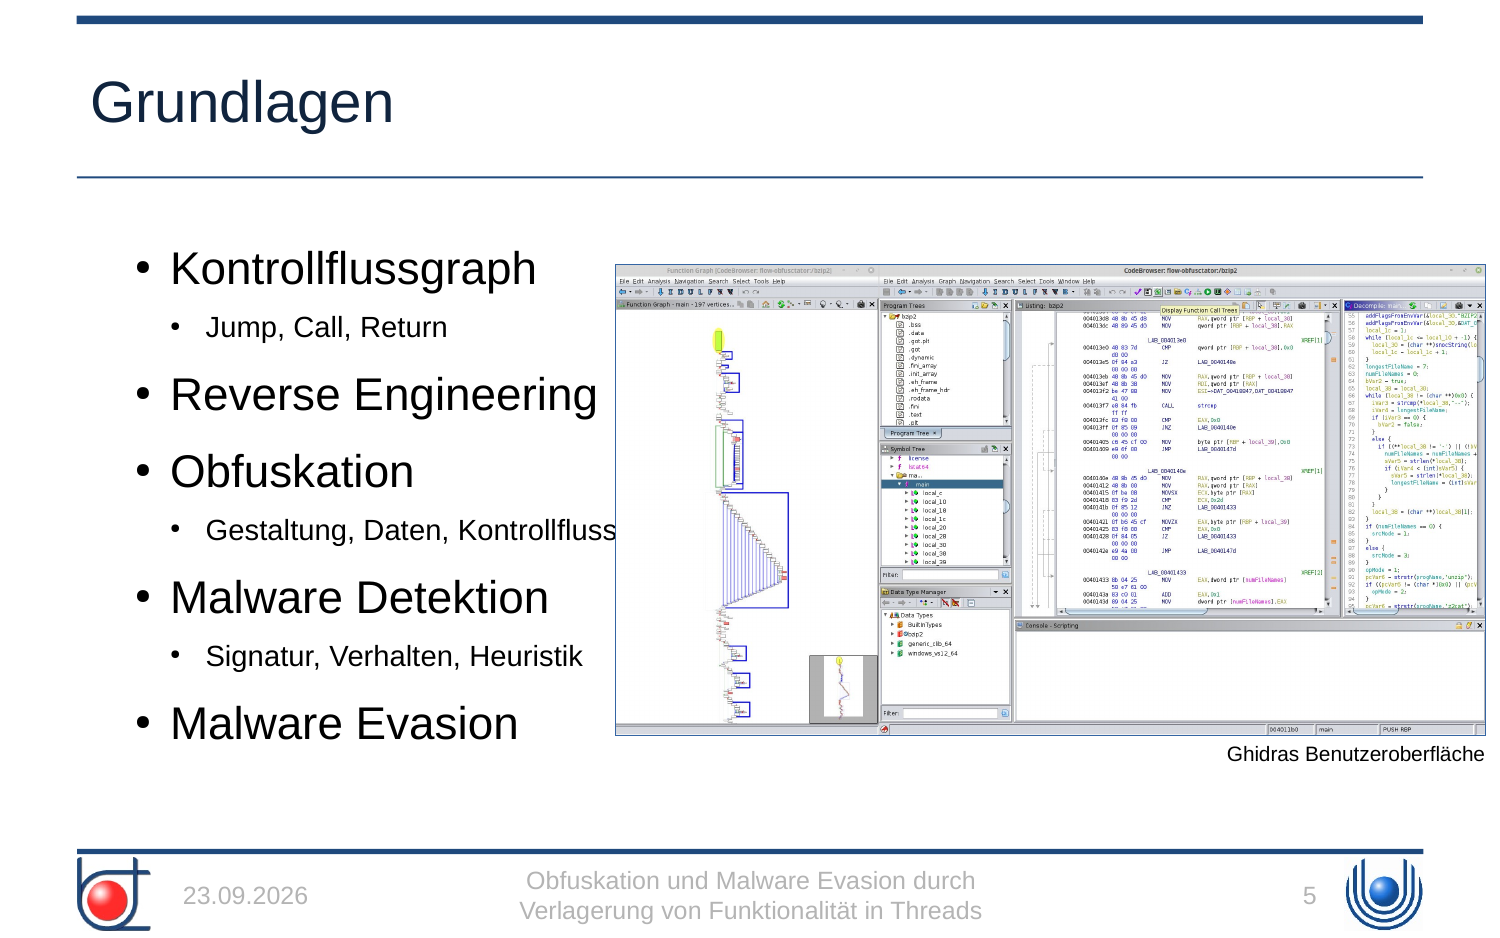

# Grundlagen
Kontrollflussgraph
Jump, Call, Return
Reverse Engineering
Obfuskation
Gestaltung, Daten, Kontrollfluss
Malware Detektion
Signatur, Verhalten, Heuristik
Malware Evasion
Ghidras Benutzeroberfläche
Obfuskation und Malware Evasion durch Verlagerung von Funktionalität in Threads